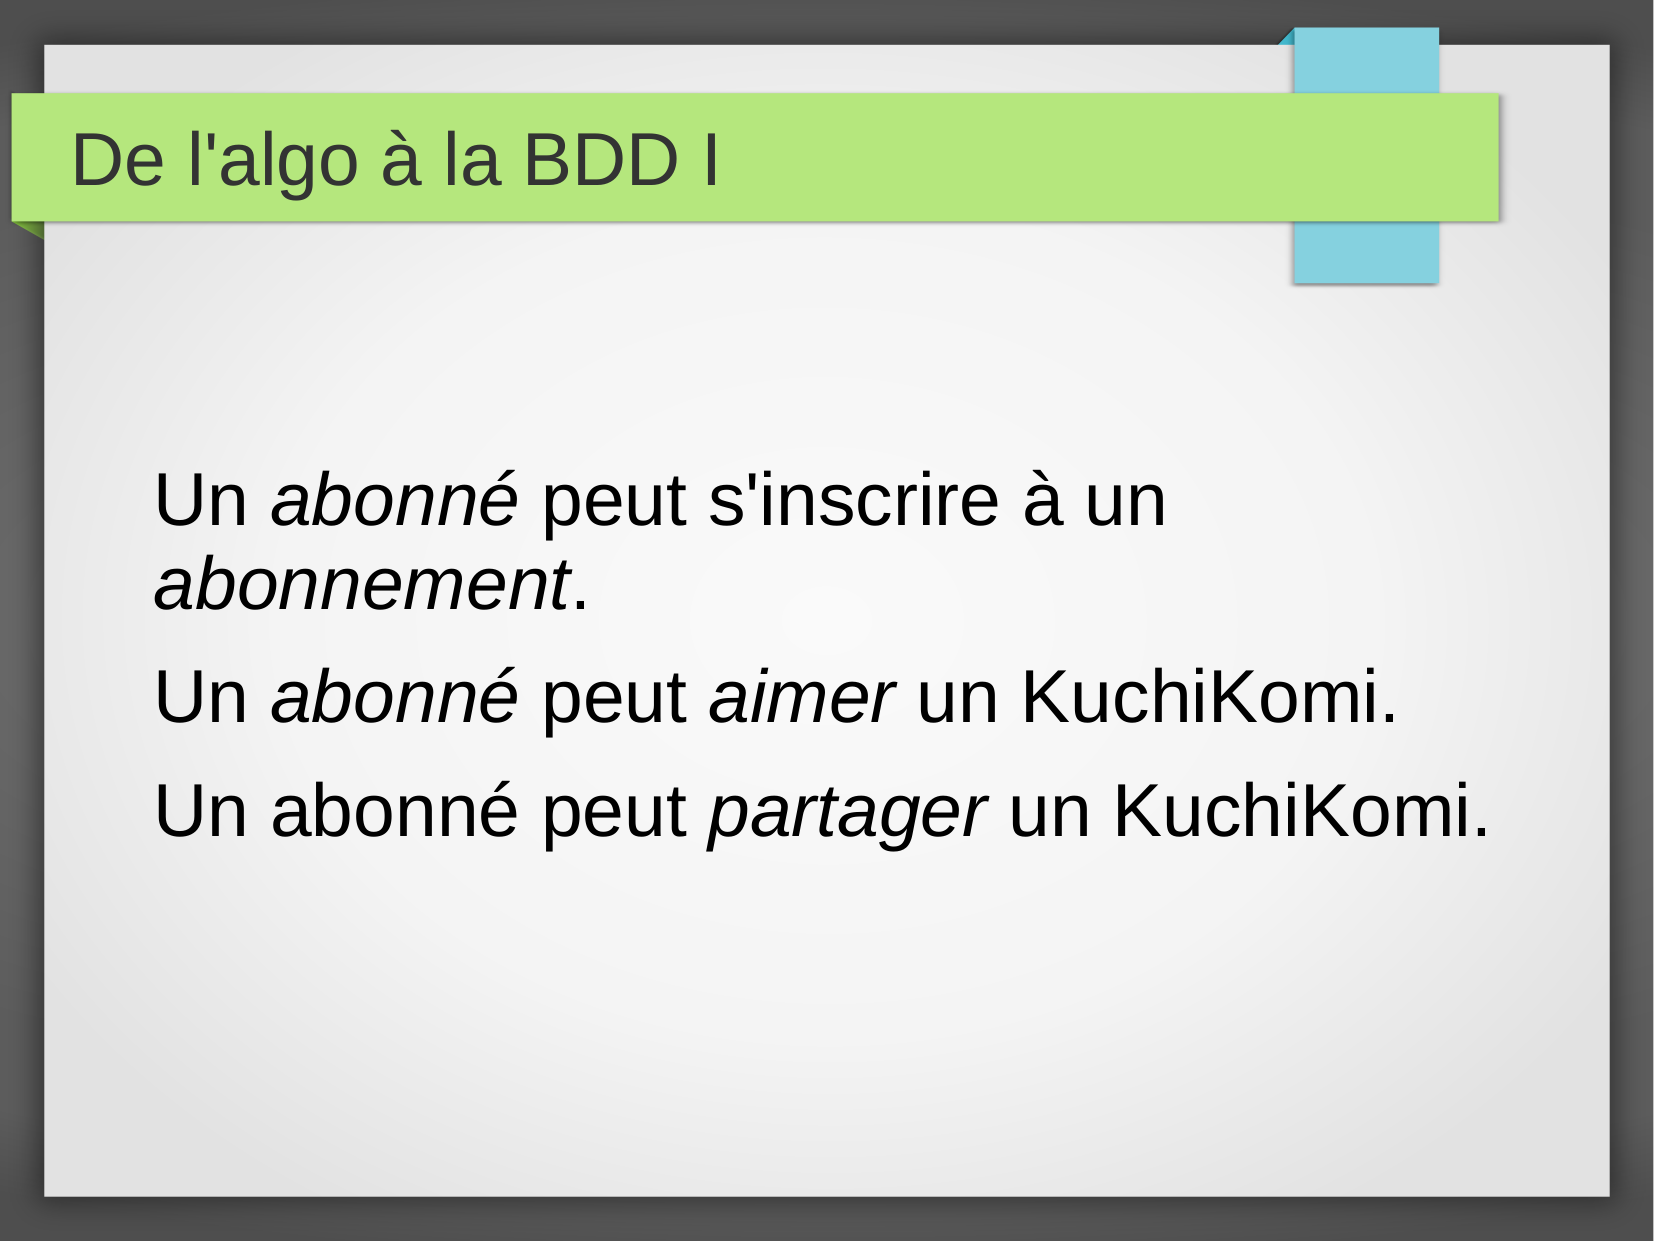

# De l'algo à la BDD I
Un abonné peut s'inscrire à un abonnement.
Un abonné peut aimer un KuchiKomi.
Un abonné peut partager un KuchiKomi.